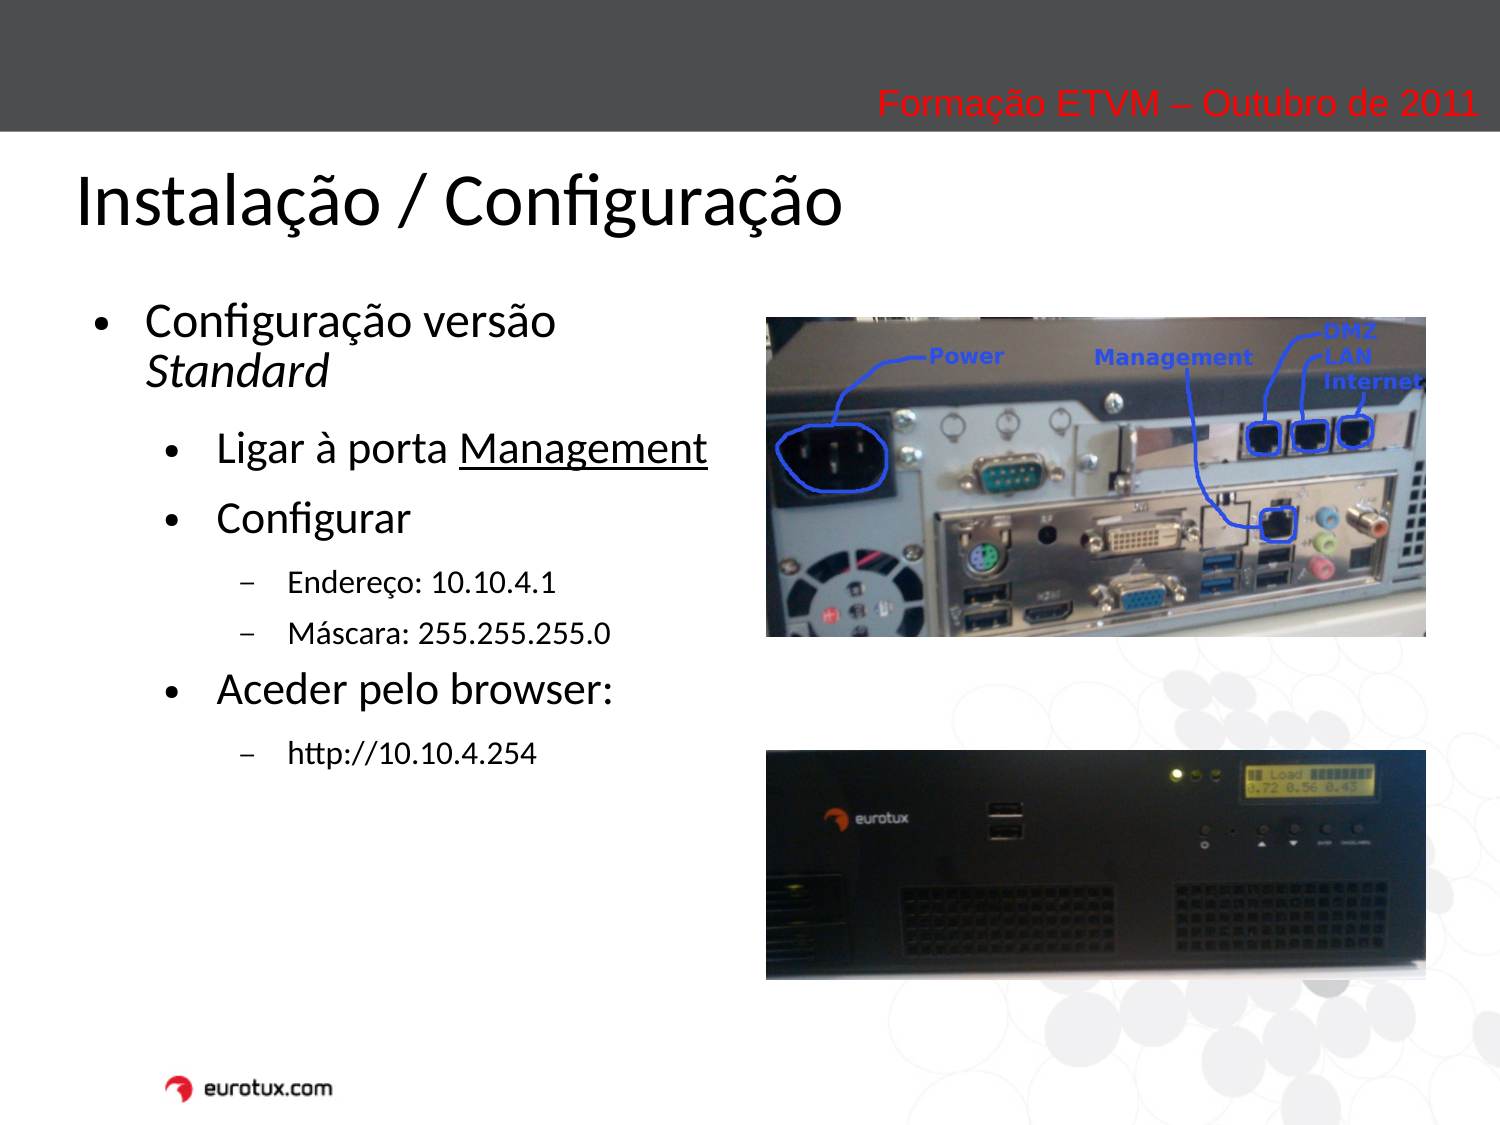

# Instalação / Configuração
Configuração versão Standard
Ligar à porta Management
Configurar
Endereço: 10.10.4.1
Máscara: 255.255.255.0
Aceder pelo browser:
http://10.10.4.254